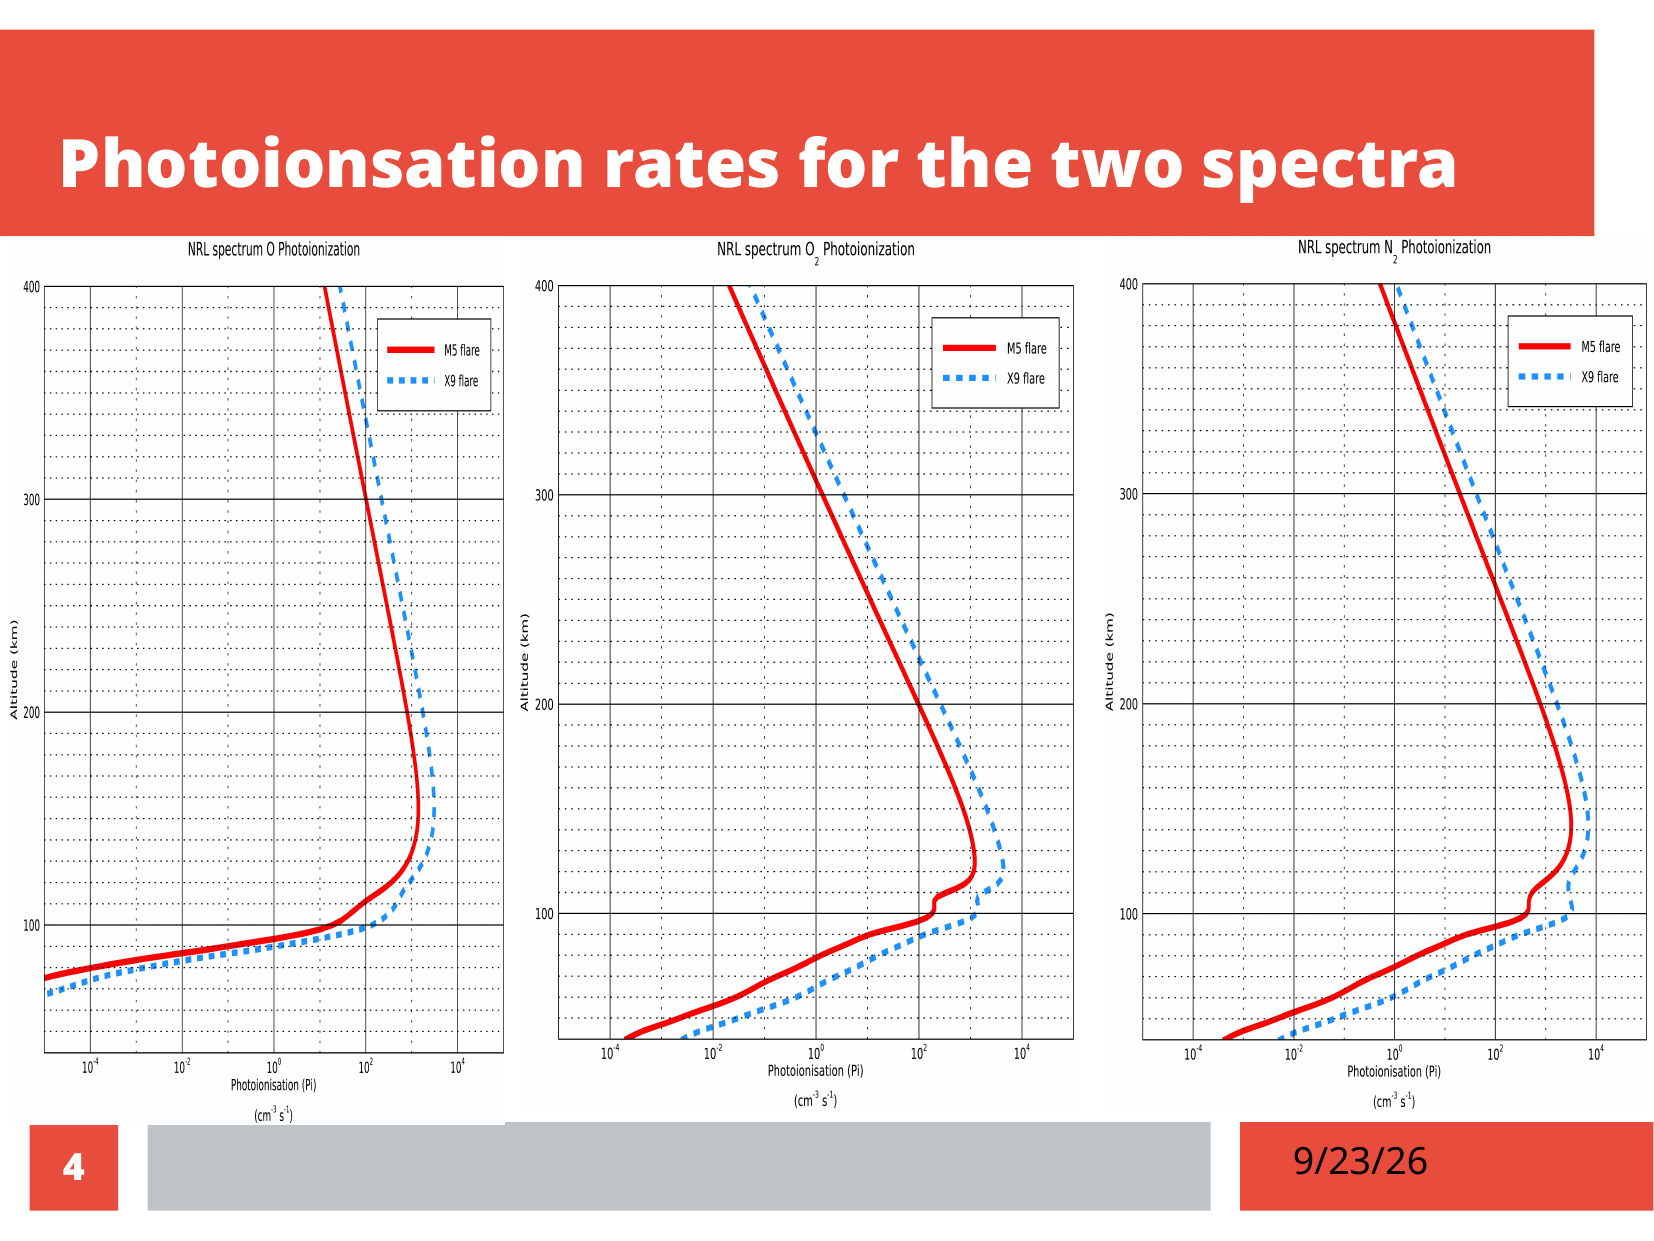

# Photoionsation rates for the two spectra
4